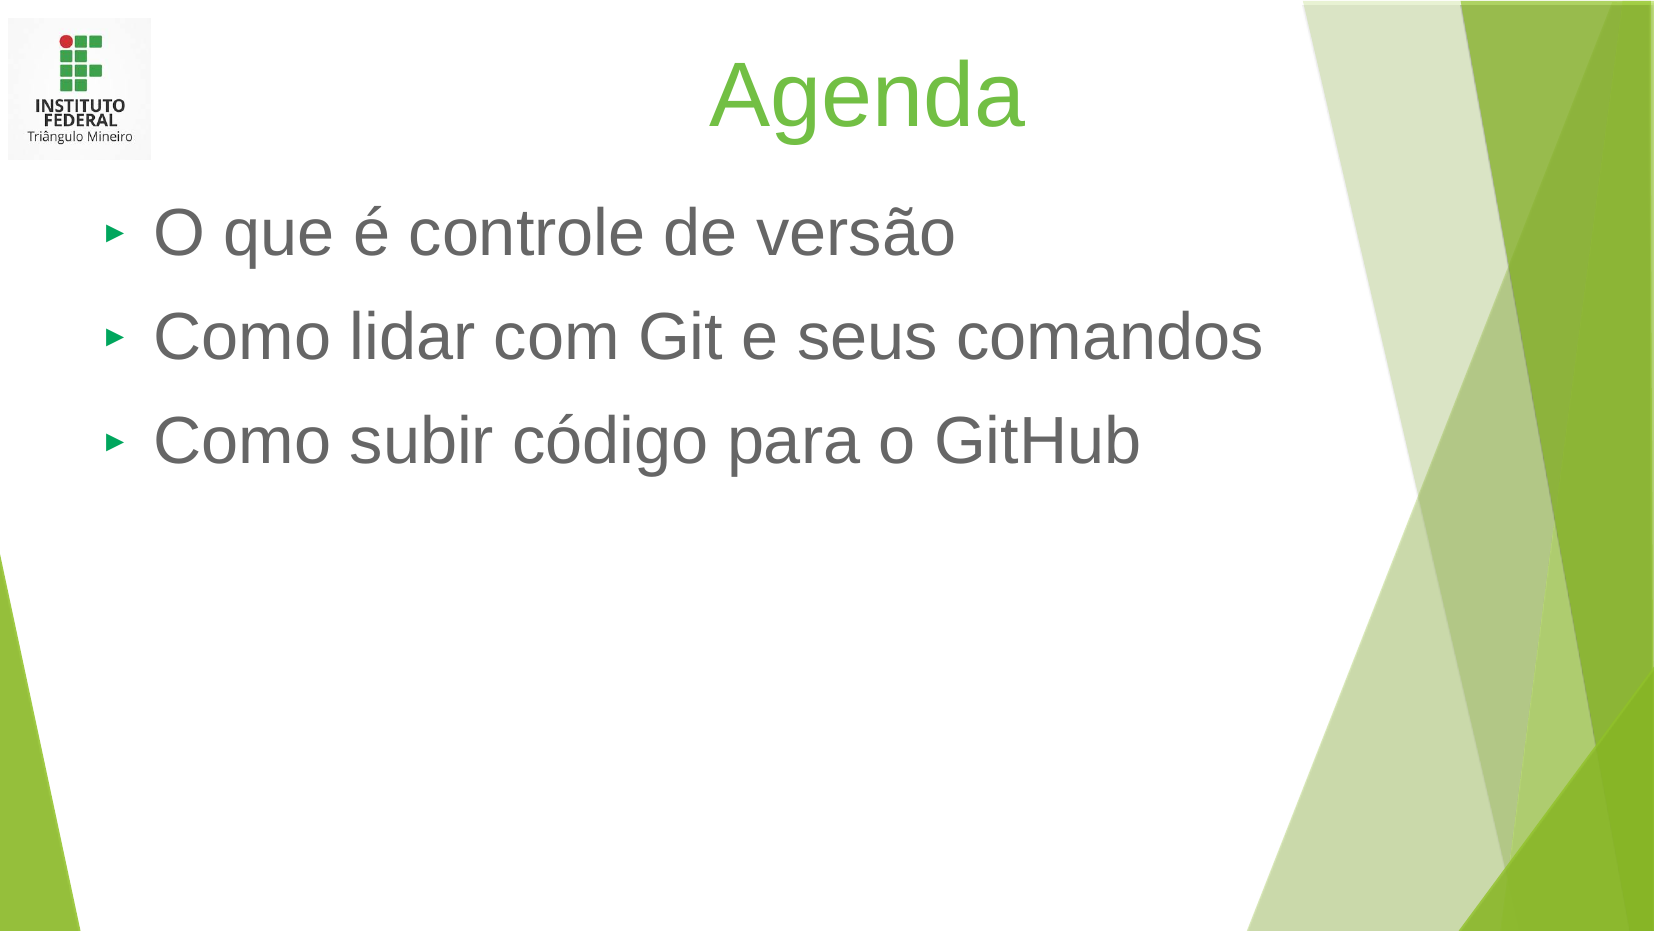

# Agenda
O que é controle de versão
Como lidar com Git e seus comandos
Como subir código para o GitHub